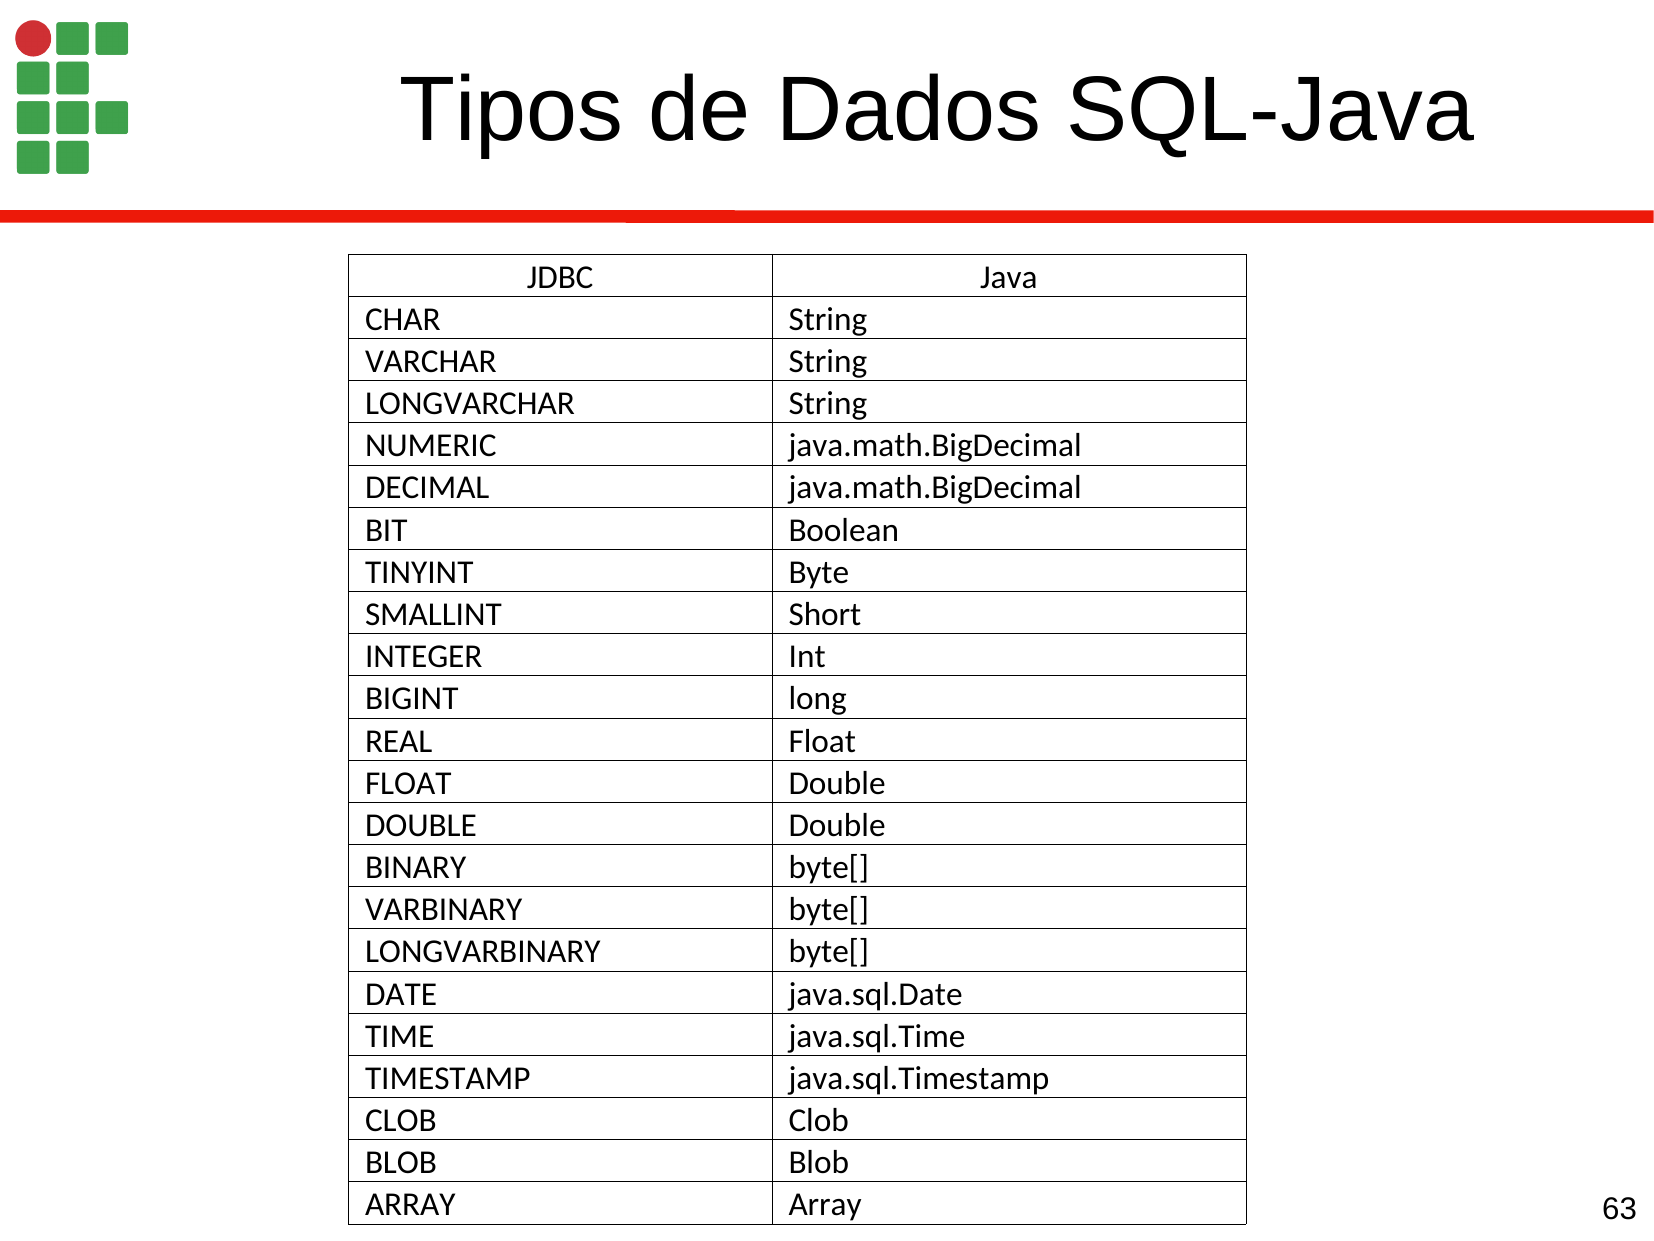

Tipos de Dados SQL-Java
| JDBC | Java |
| --- | --- |
| CHAR | String |
| VARCHAR | String |
| LONGVARCHAR | String |
| NUMERIC | java.math.BigDecimal |
| DECIMAL | java.math.BigDecimal |
| BIT | Boolean |
| TINYINT | Byte |
| SMALLINT | Short |
| INTEGER | Int |
| BIGINT | long |
| REAL | Float |
| FLOAT | Double |
| DOUBLE | Double |
| BINARY | byte[] |
| VARBINARY | byte[] |
| LONGVARBINARY | byte[] |
| DATE | java.sql.Date |
| TIME | java.sql.Time |
| TIMESTAMP | java.sql.Timestamp |
| CLOB | Clob |
| BLOB | Blob |
| ARRAY | Array |